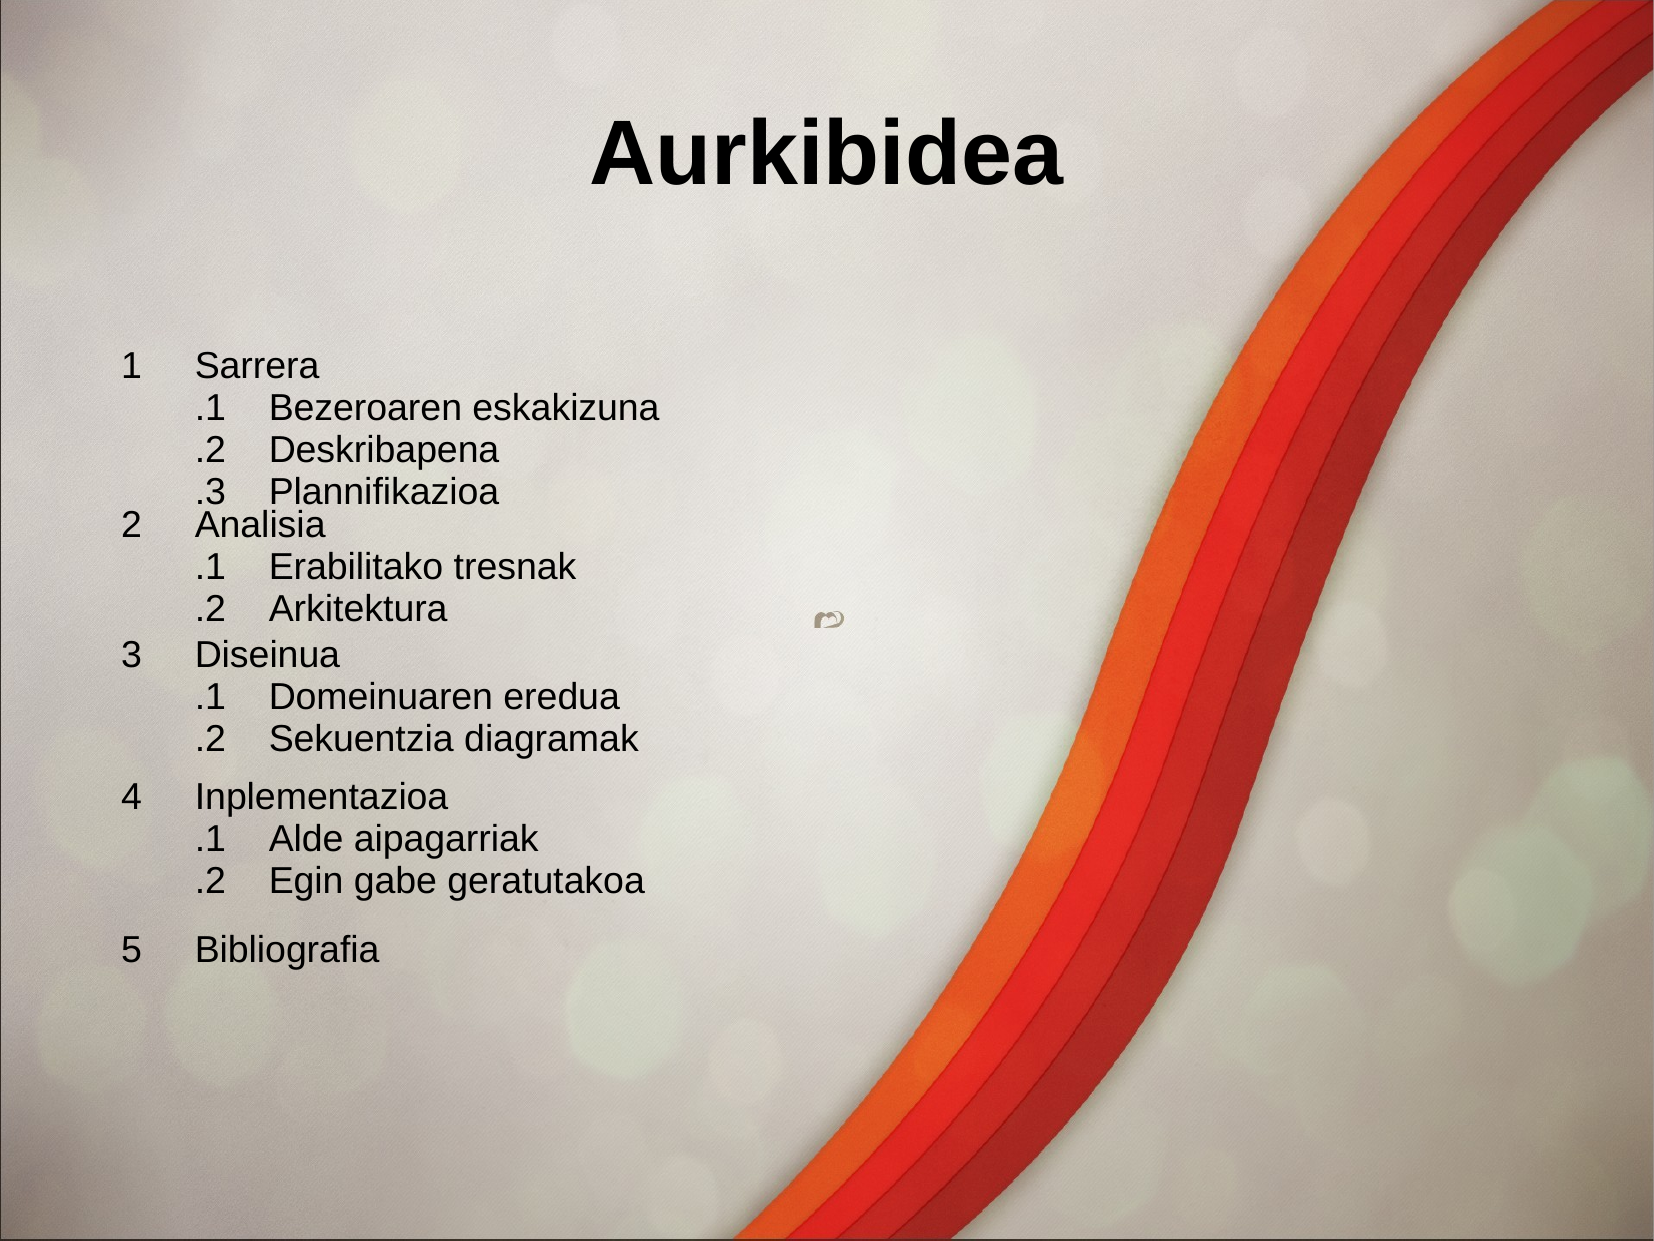

# Aurkibidea
1	Sarrera
	.1	Bezeroaren eskakizuna
	.2	Deskribapena
	.3	Plannifikazioa
2	Analisia
	.1	Erabilitako tresnak
	.2	Arkitektura
3	Diseinua
	.1	Domeinuaren eredua
	.2	Sekuentzia diagramak
4	Inplementazioa
	.1 	Alde aipagarriak
	.2 	Egin gabe geratutakoa
5	Bibliografia